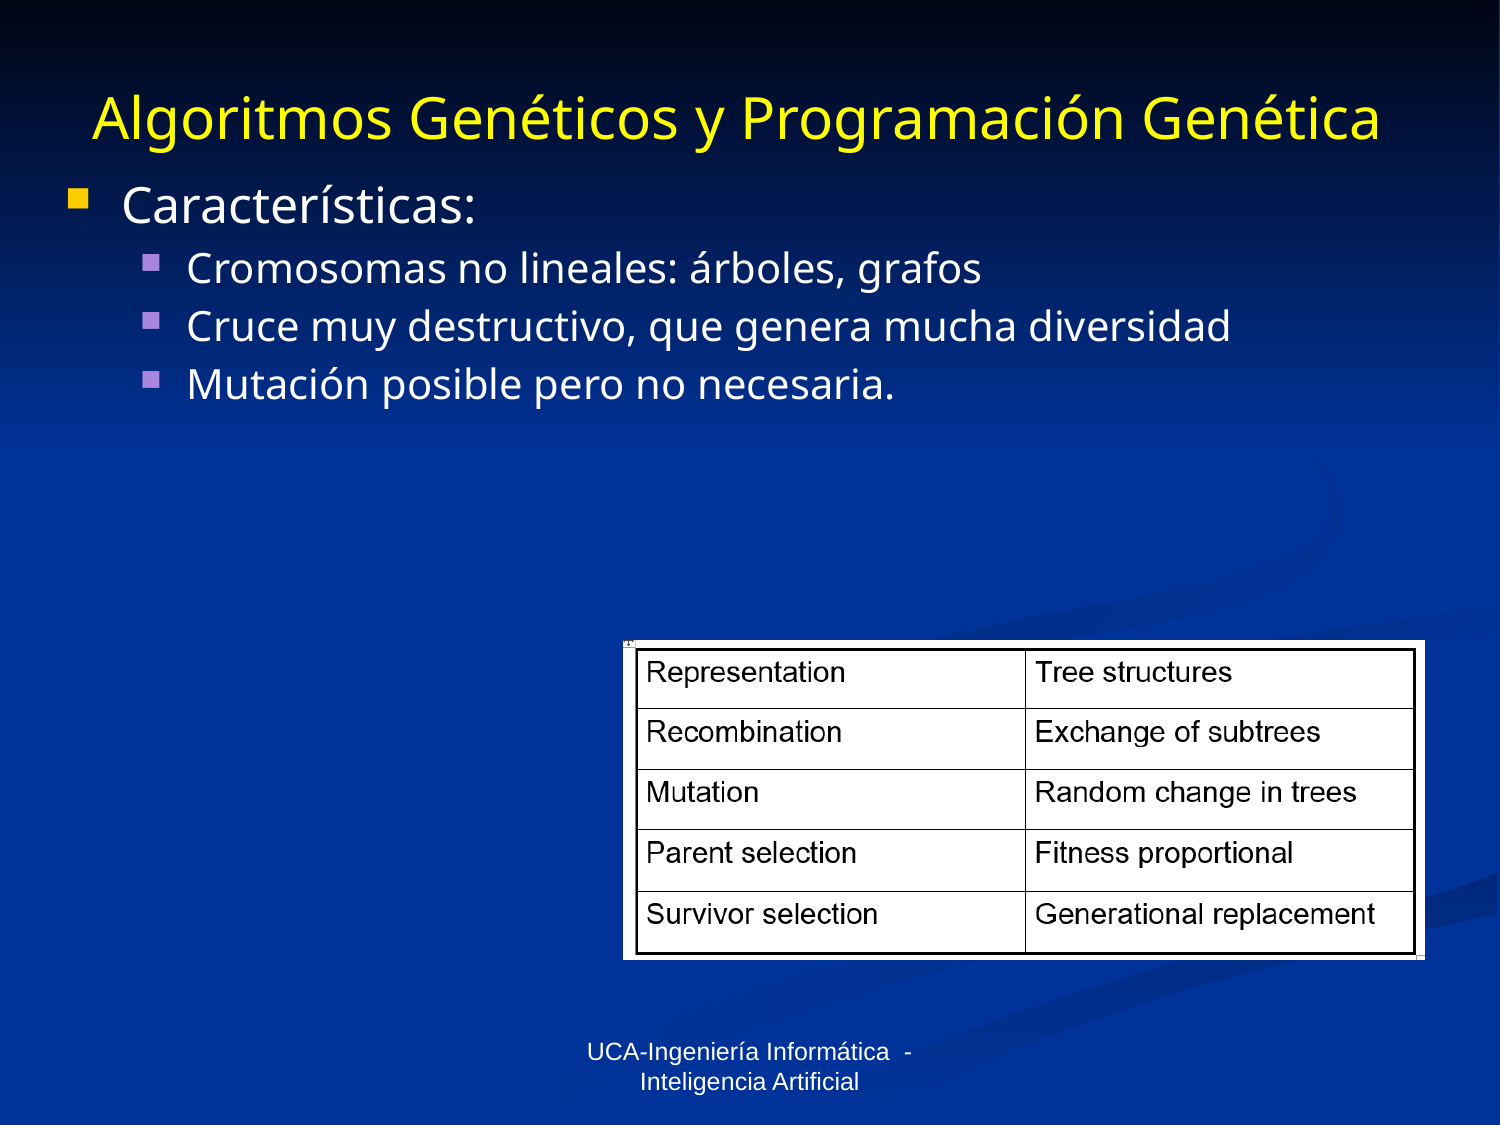

# Algoritmos Genéticos y Programación Genética
Características:
Cromosomas no lineales: árboles, grafos
Cruce muy destructivo, que genera mucha diversidad
Mutación posible pero no necesaria.
UCA-Ingeniería Informática - Inteligencia Artificial